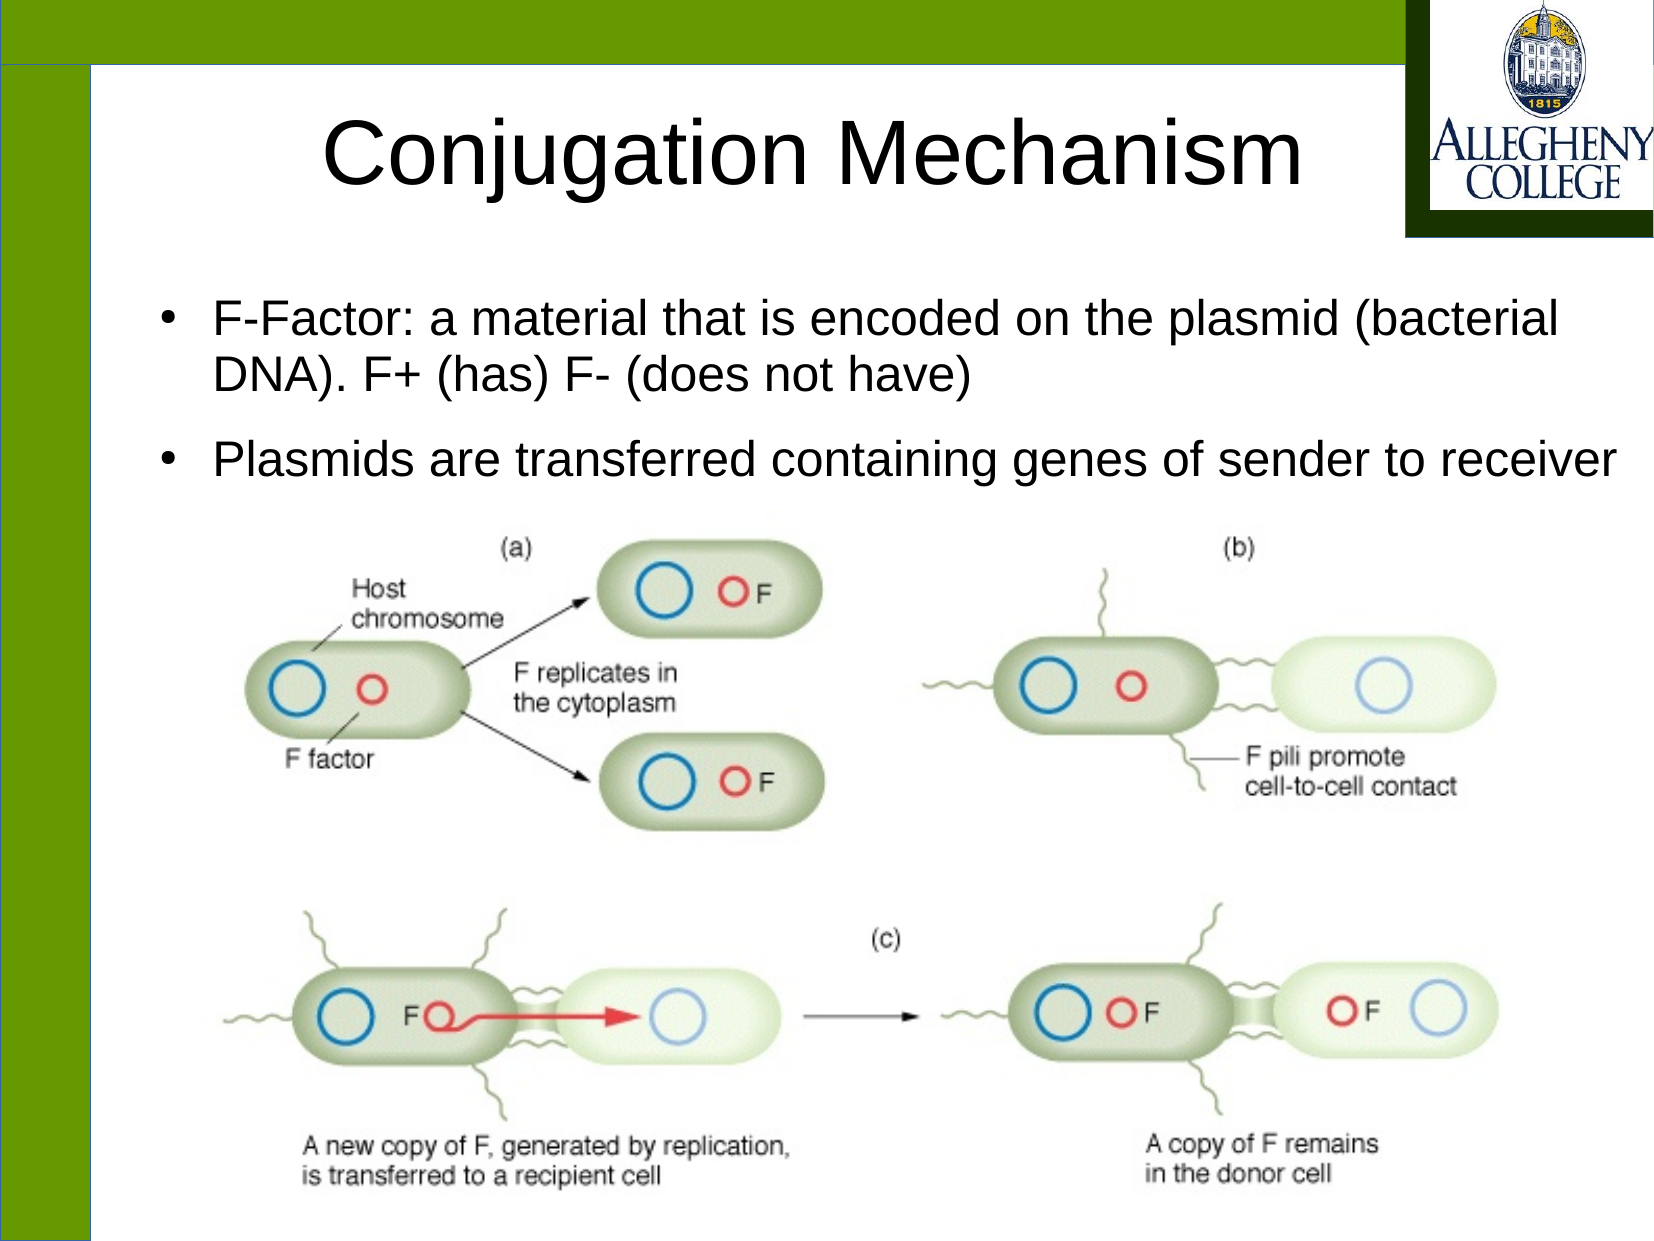

# Conjugation Mechanism
F-Factor: a material that is encoded on the plasmid (bacterial DNA). F+ (has) F- (does not have)
Plasmids are transferred containing genes of sender to receiver